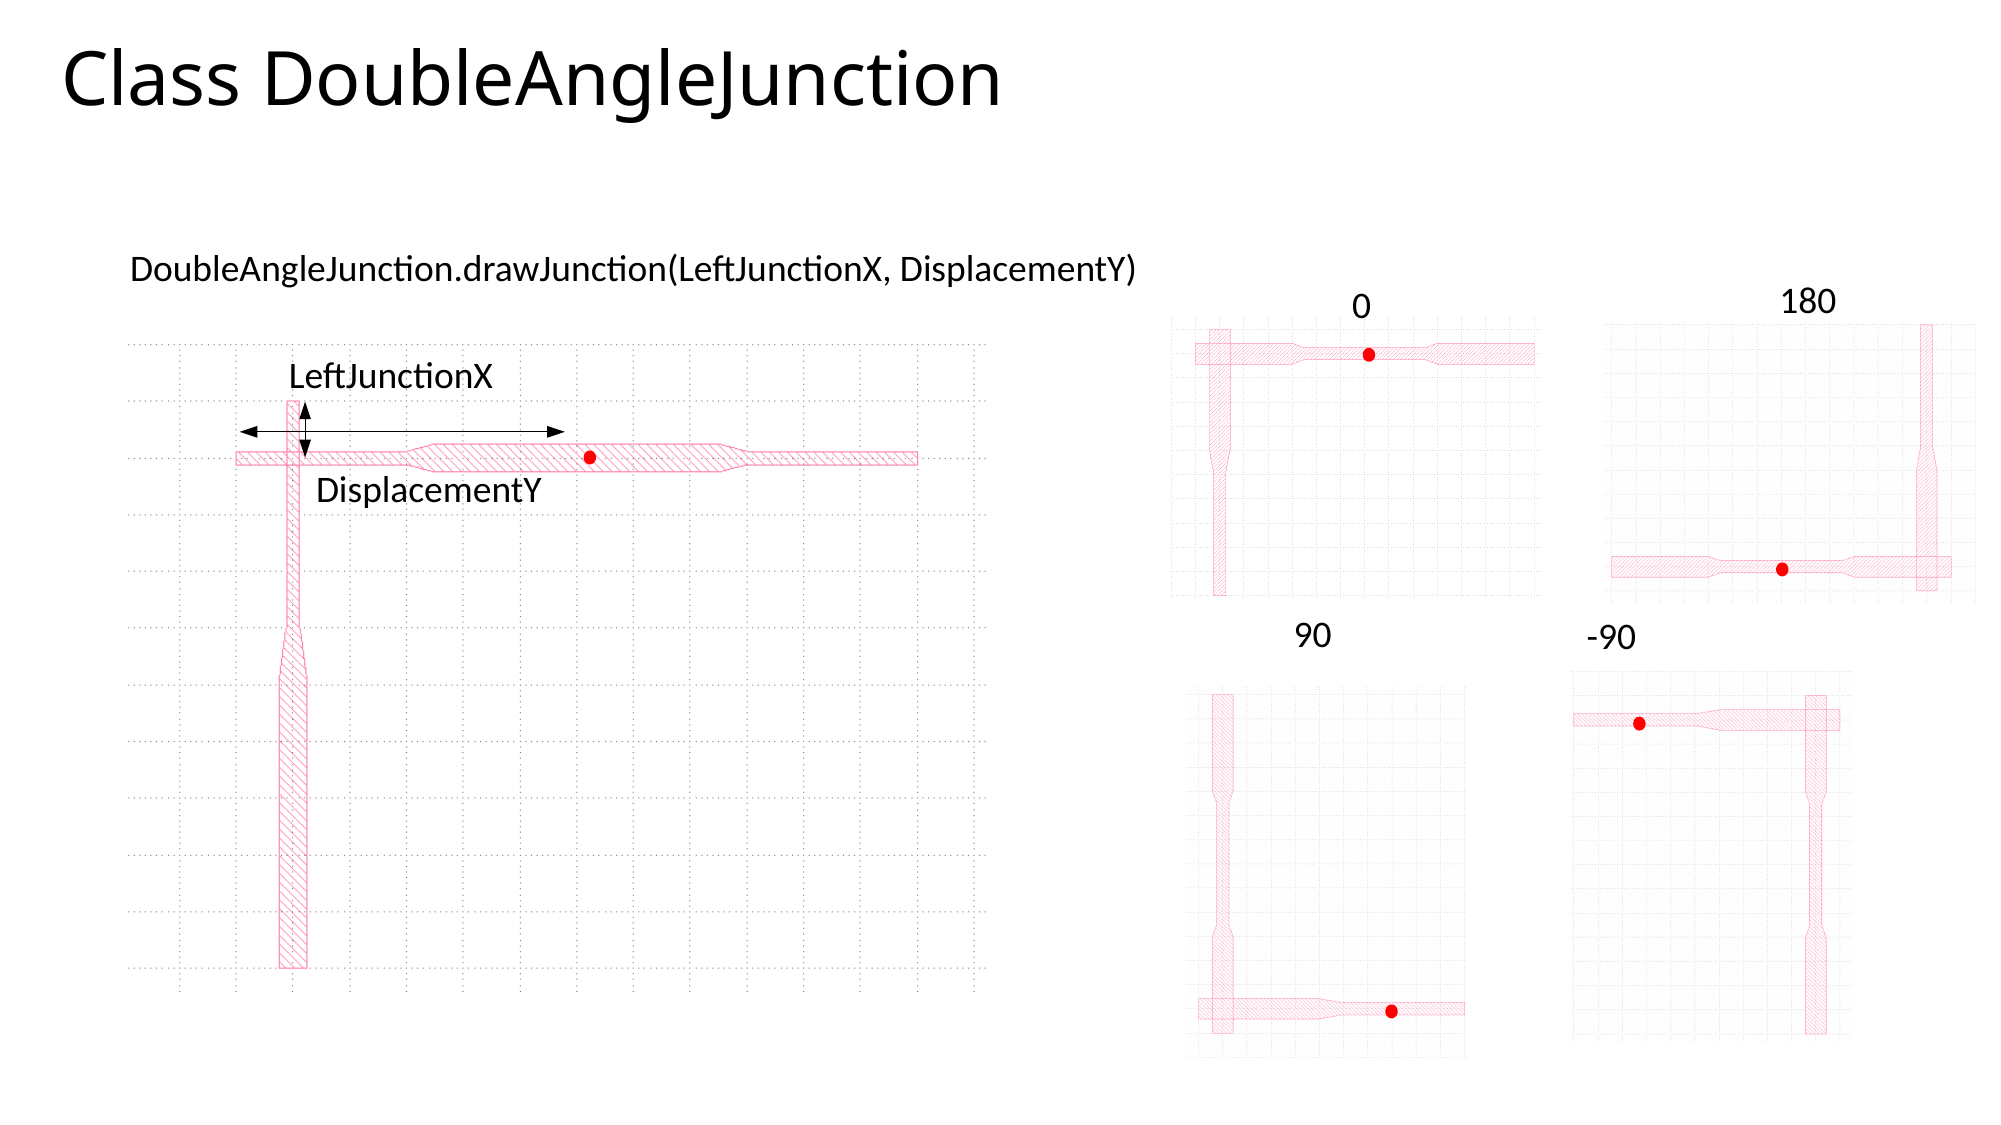

Class DoubleAngleJunction
DoubleAngleJunction.drawJunction(LeftJunctionX, DisplacementY)
180
0
LeftJunctionX
DisplacementY
90
-90